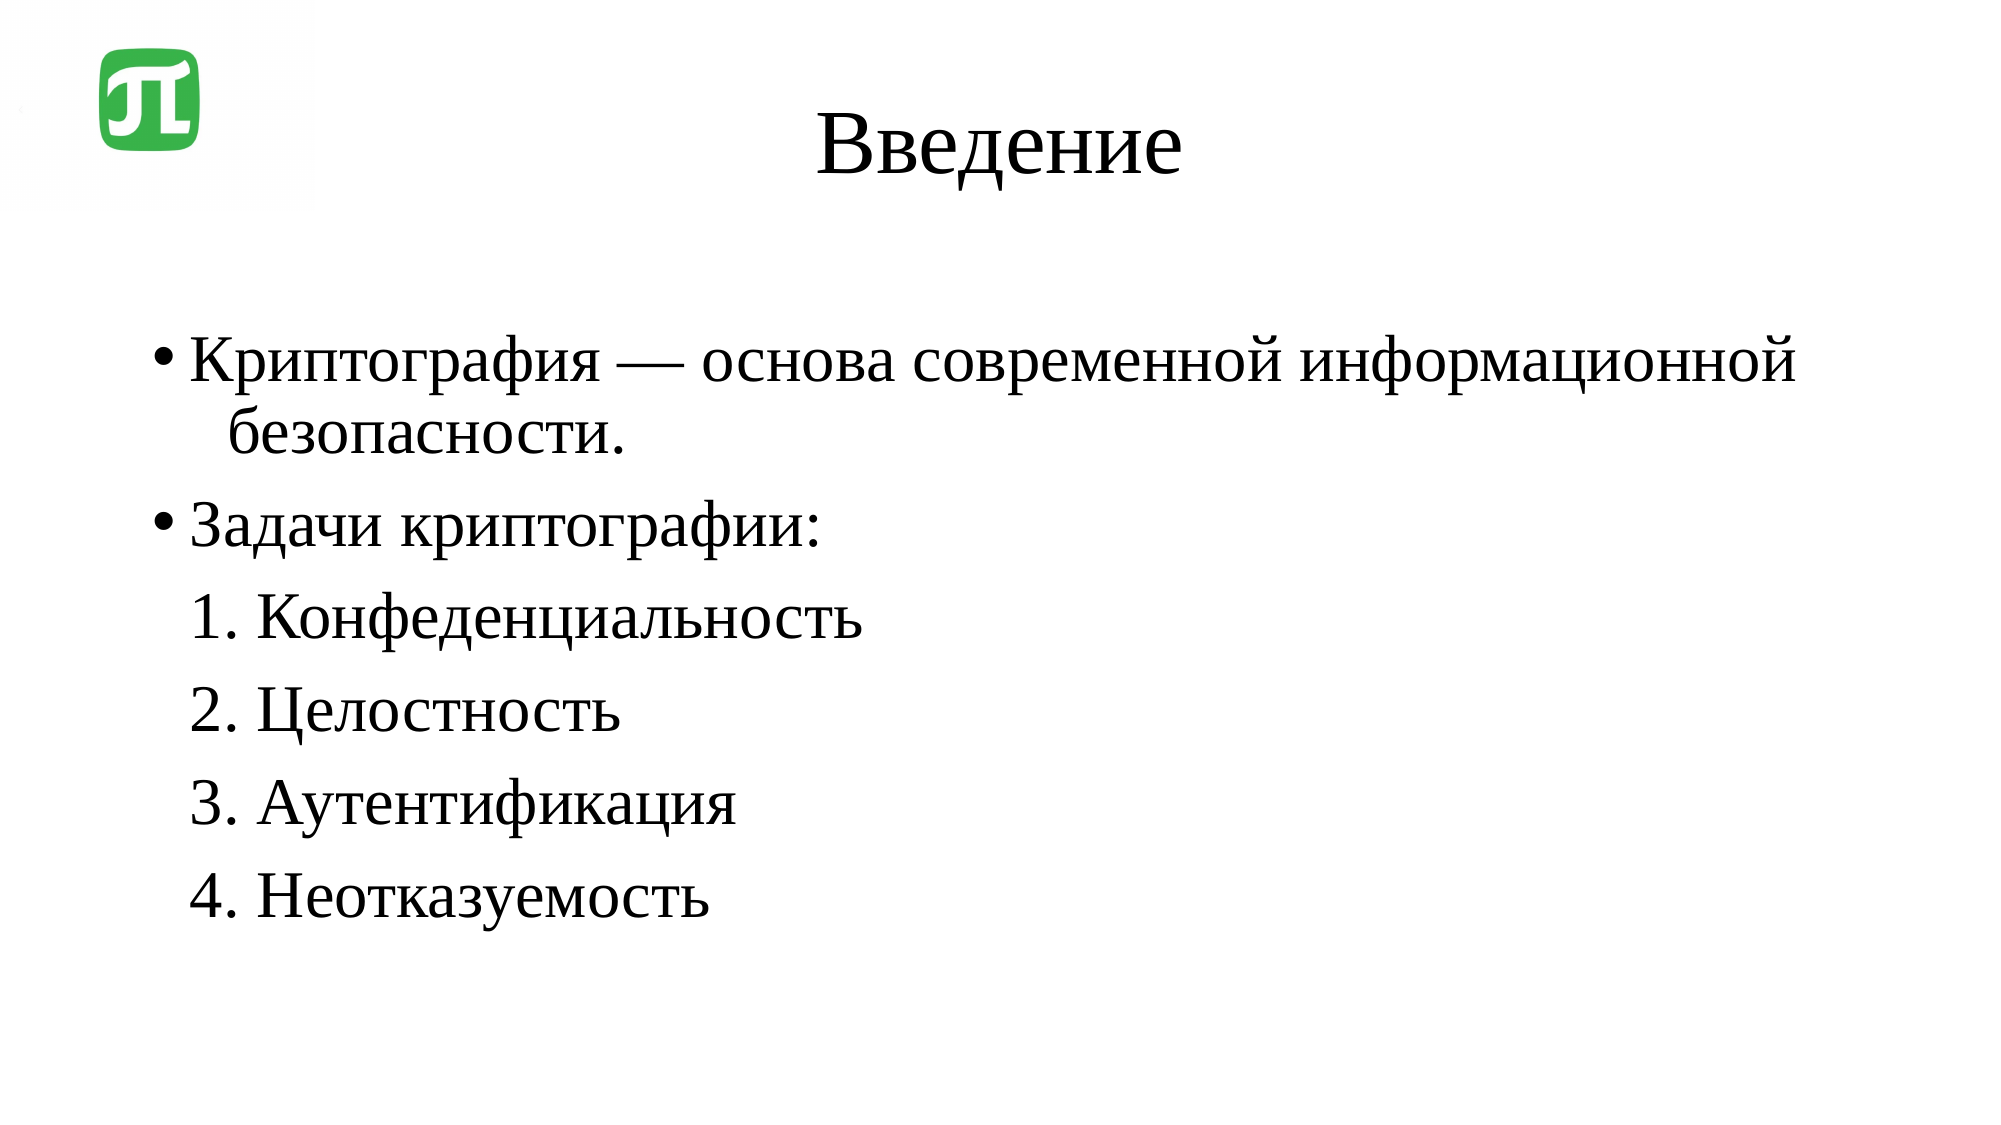

# Введение
Криптография — основа современной информационной безопасности.
Задачи криптографии:
1. Конфеденциальность
2. Целостность
3. Аутентификация
4. Неотказуемость